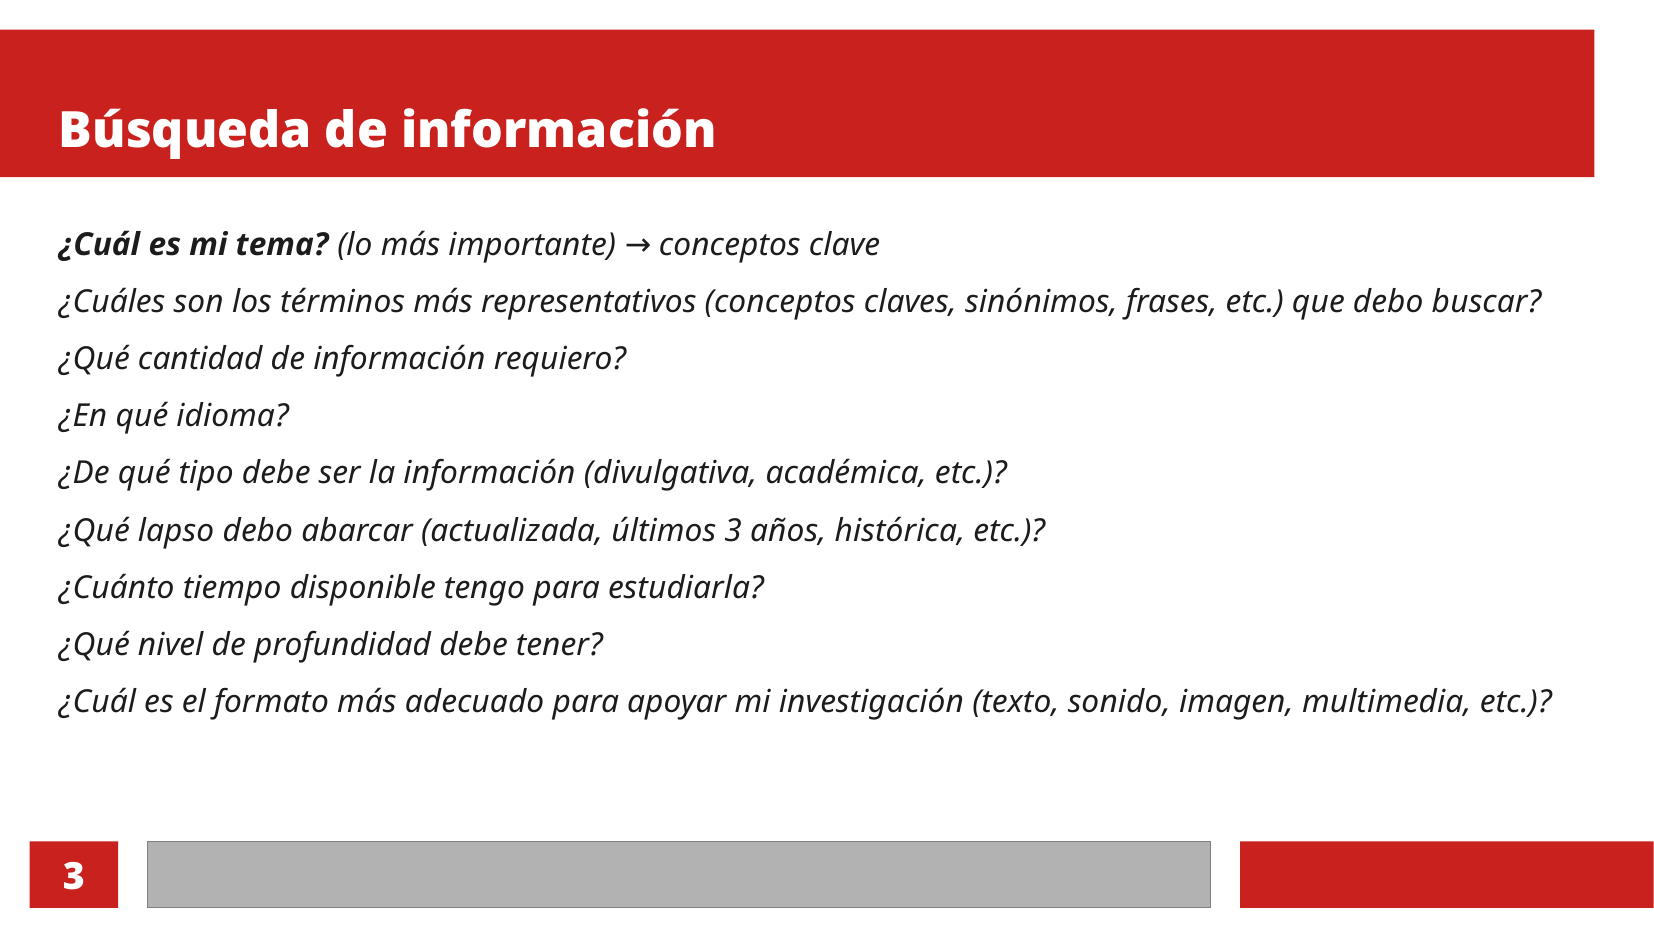

# Búsqueda de información
¿Cuál es mi tema? (lo más importante) → conceptos clave
¿Cuáles son los términos más representativos (conceptos claves, sinónimos, frases, etc.) que debo buscar?
¿Qué cantidad de información requiero?
¿En qué idioma?
¿De qué tipo debe ser la información (divulgativa, académica, etc.)?
¿Qué lapso debo abarcar (actualizada, últimos 3 años, histórica, etc.)?
¿Cuánto tiempo disponible tengo para estudiarla?
¿Qué nivel de profundidad debe tener?
¿Cuál es el formato más adecuado para apoyar mi investigación (texto, sonido, imagen, multimedia, etc.)?
3